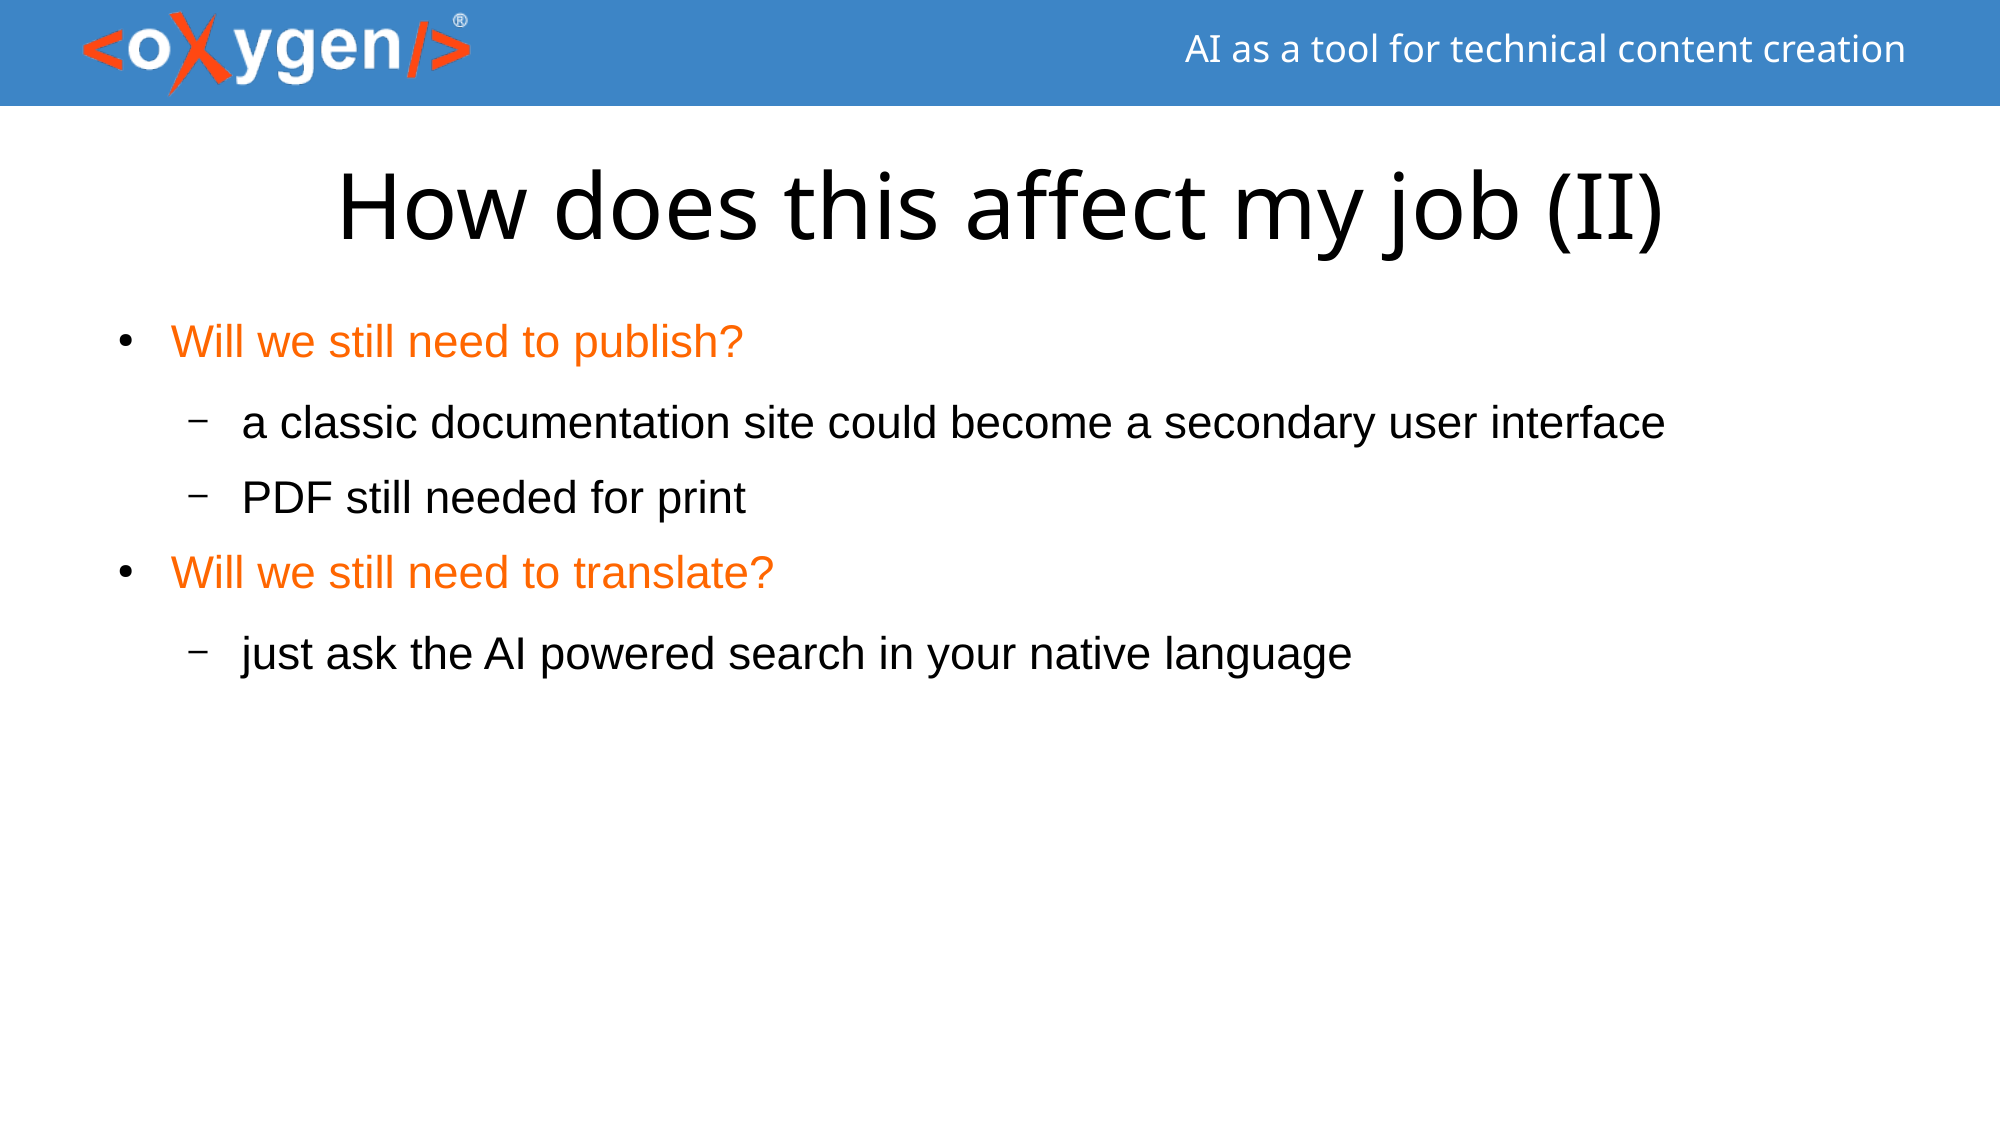

How does this affect my job (II)
# Will we still need to publish?
a classic documentation site could become a secondary user interface
PDF still needed for print
Will we still need to translate?
just ask the AI powered search in your native language